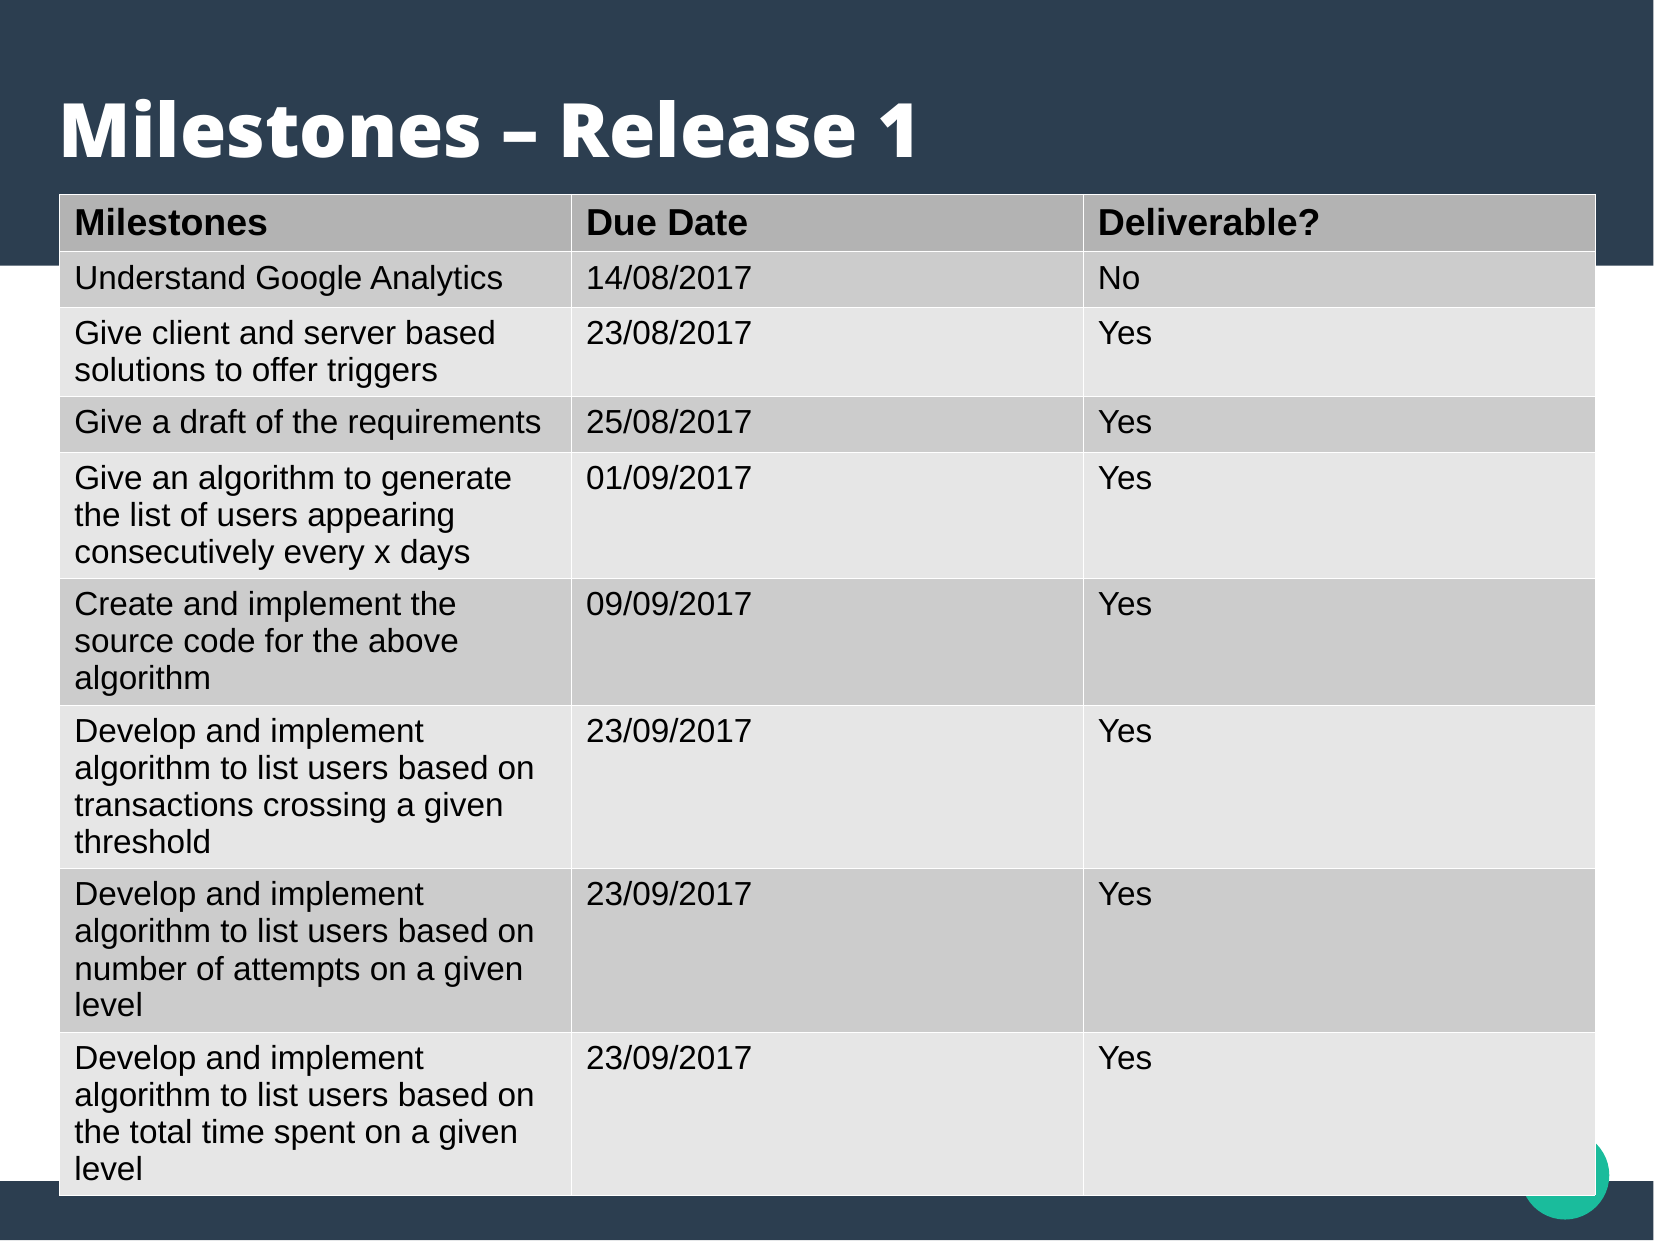

# Milestones – Release 1
| Milestones | Due Date | Deliverable? |
| --- | --- | --- |
| Understand Google Analytics | 14/08/2017 | No |
| Give client and server based solutions to offer triggers | 23/08/2017 | Yes |
| Give a draft of the requirements | 25/08/2017 | Yes |
| Give an algorithm to generate the list of users appearing consecutively every x days | 01/09/2017 | Yes |
| Create and implement the source code for the above algorithm | 09/09/2017 | Yes |
| Develop and implement algorithm to list users based on transactions crossing a given threshold | 23/09/2017 | Yes |
| Develop and implement algorithm to list users based on number of attempts on a given level | 23/09/2017 | Yes |
| Develop and implement algorithm to list users based on the total time spent on a given level | 23/09/2017 | Yes |